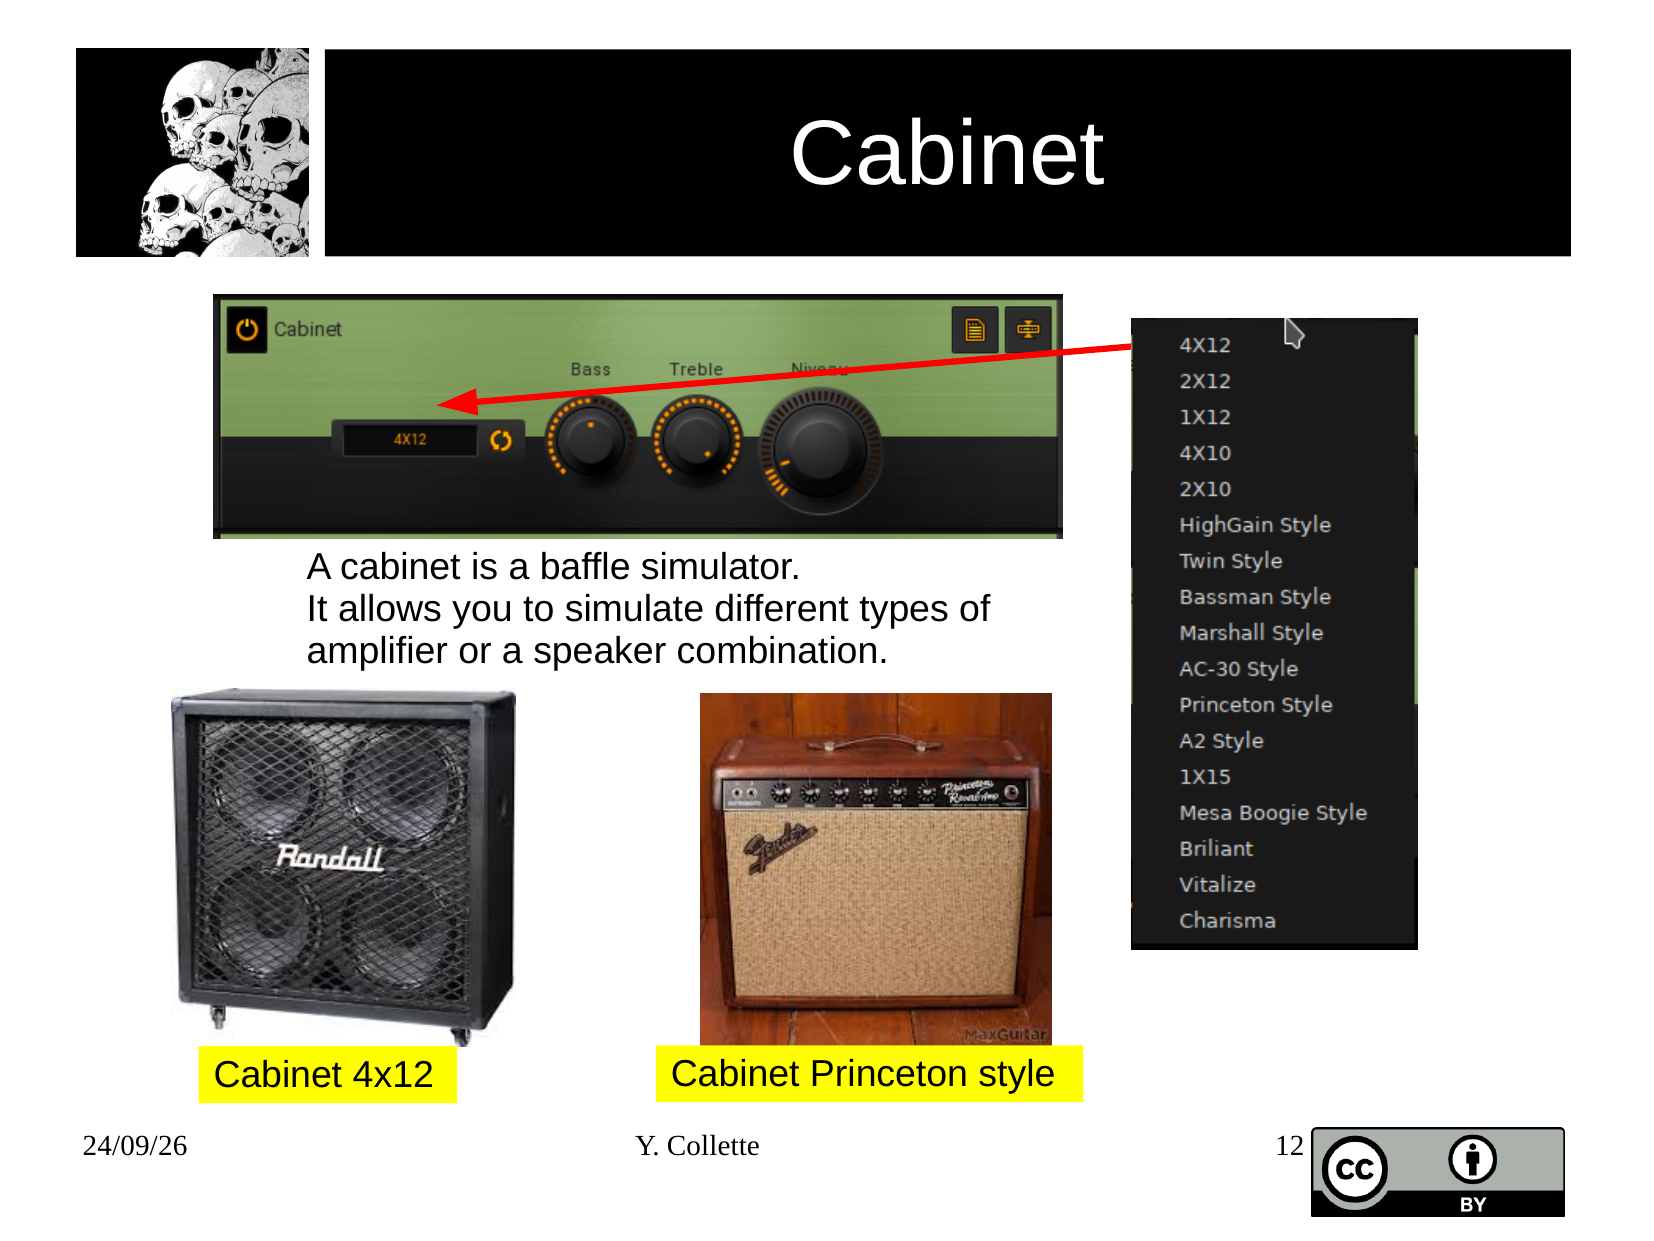

# Cabinet
A cabinet is a baffle simulator.
It allows you to simulate different types of amplifier or a speaker combination.
Cabinet Princeton style
Cabinet 4x12
Y. Collette
12